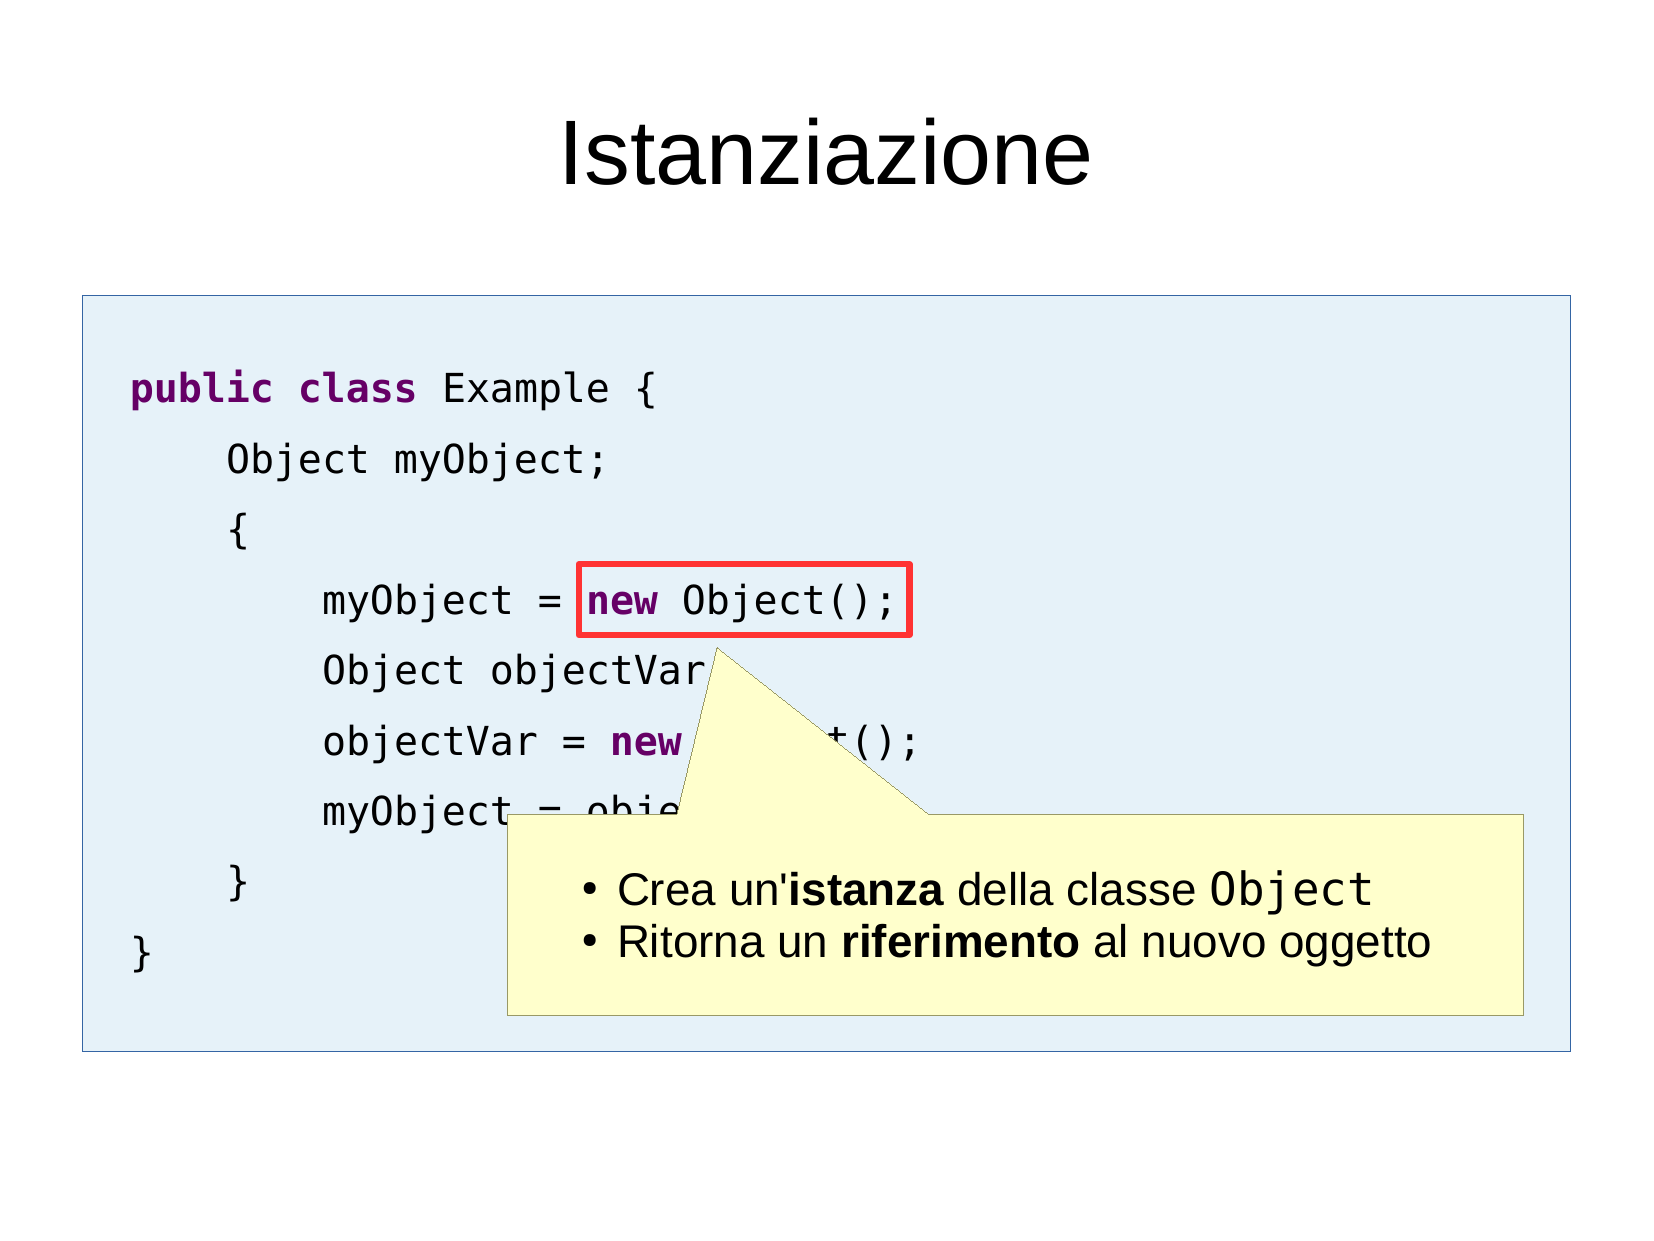

# Istanziazione
public class Example {
 Object myObject;
 {
 myObject = new Object();
 Object objectVar;
 objectVar = new Object();
 myObject = objectVar;
 }
}
Crea un'istanza della classe Object
Ritorna un riferimento al nuovo oggetto